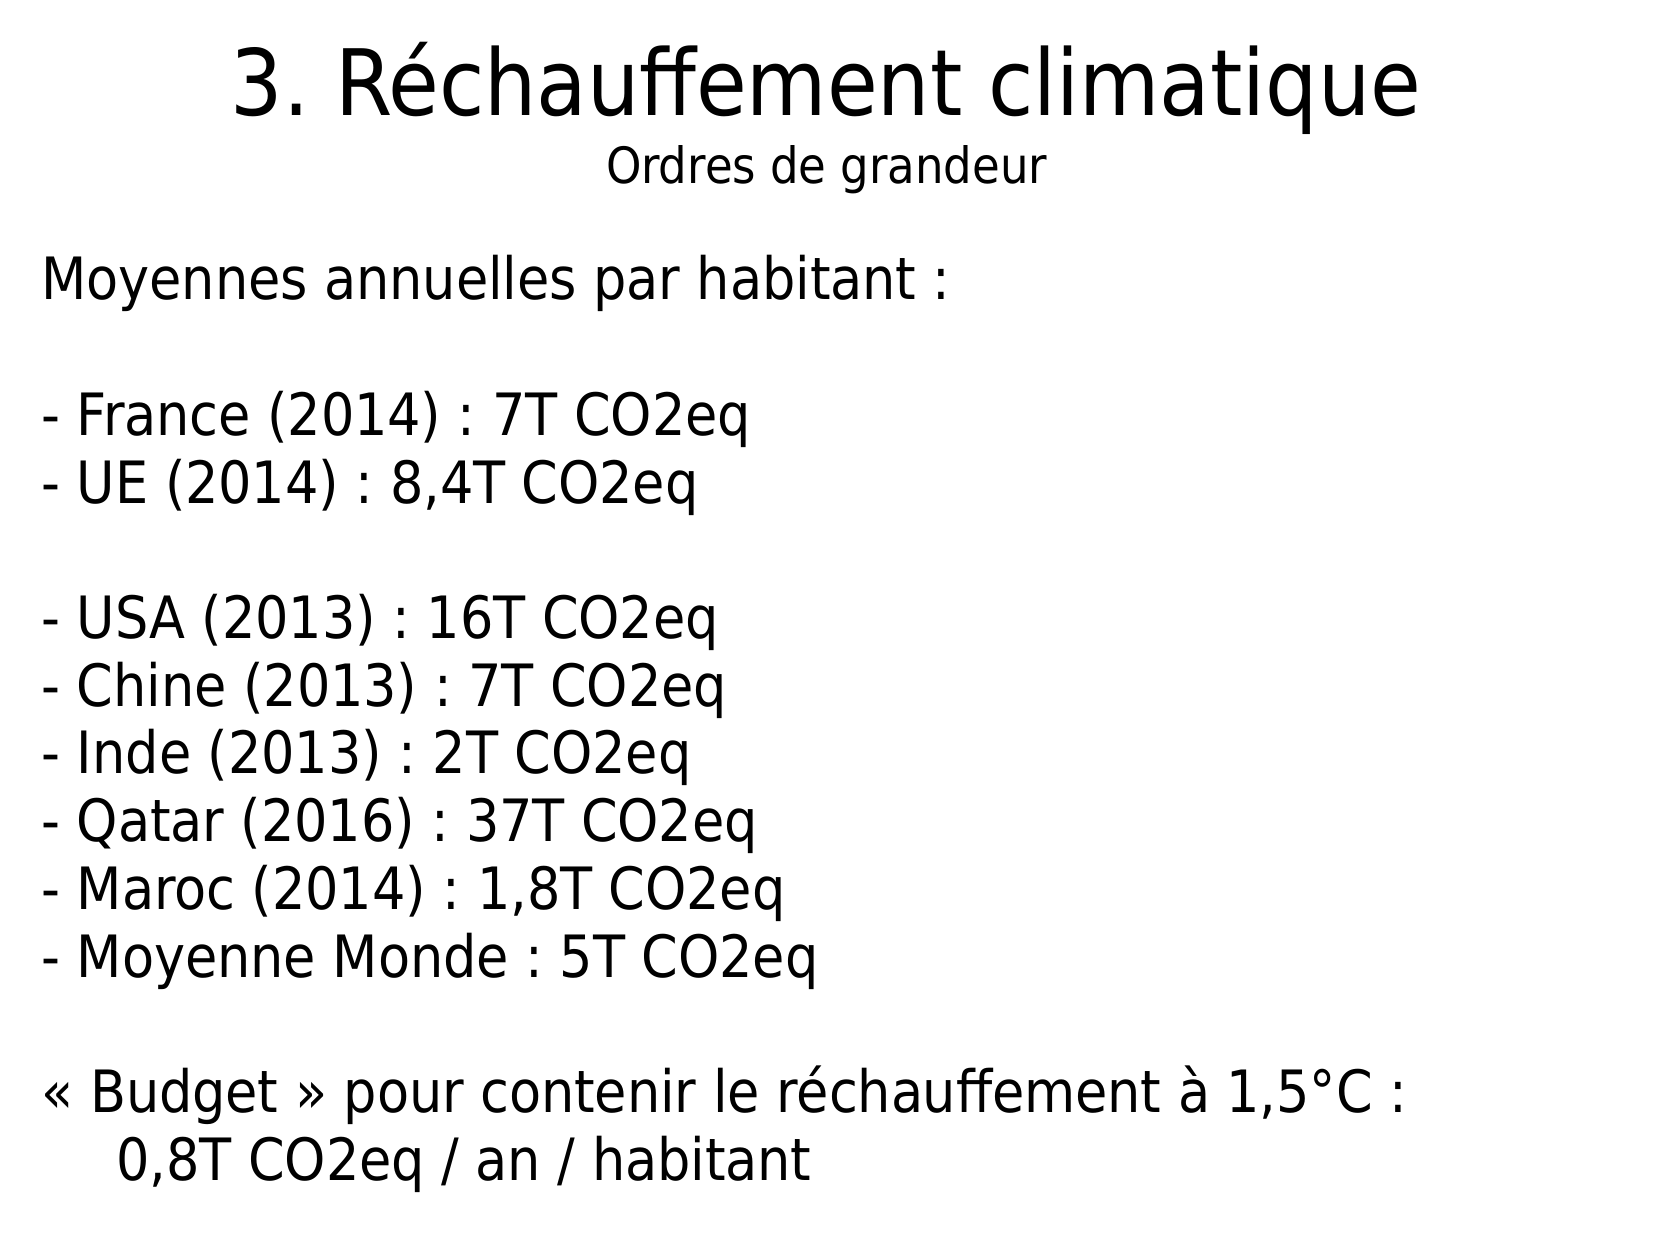

# 3. Réchauffement climatique Ordres de grandeur
Moyennes annuelles par habitant :
- France (2014) : 7T CO2eq
- UE (2014) : 8,4T CO2eq
- USA (2013) : 16T CO2eq
- Chine (2013) : 7T CO2eq
- Inde (2013) : 2T CO2eq
- Qatar (2016) : 37T CO2eq
- Maroc (2014) : 1,8T CO2eq
- Moyenne Monde : 5T CO2eq
« Budget » pour contenir le réchauffement à 1,5°C :
	0,8T CO2eq / an / habitant